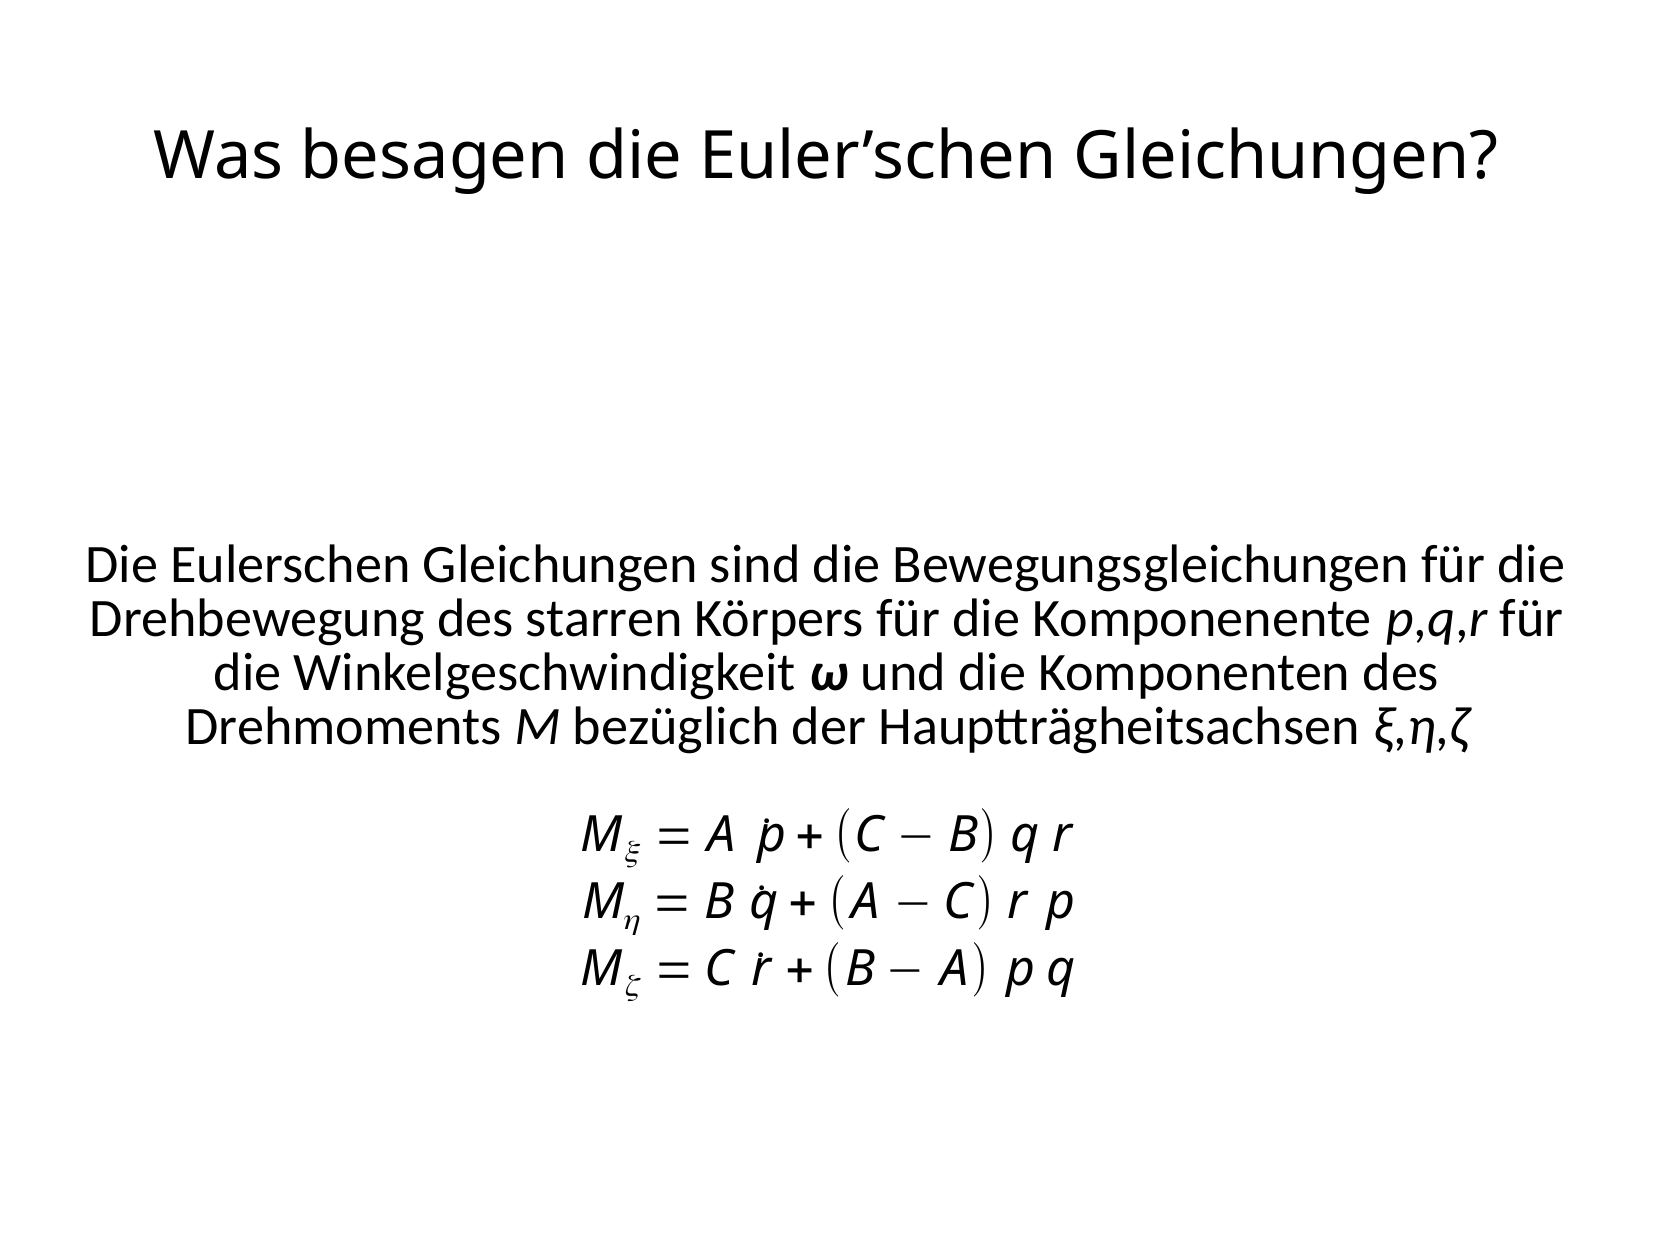

# Was besagen die Euler’schen Gleichungen?
Die Eulerschen Gleichungen sind die Bewegungsgleichungen für die Drehbewegung des starren Körpers für die Komponenente p,q,r für die Winkelgeschwindigkeit ω und die Komponenten des Drehmoments M bezüglich der Hauptträgheitsachsen ξ,η,ζ